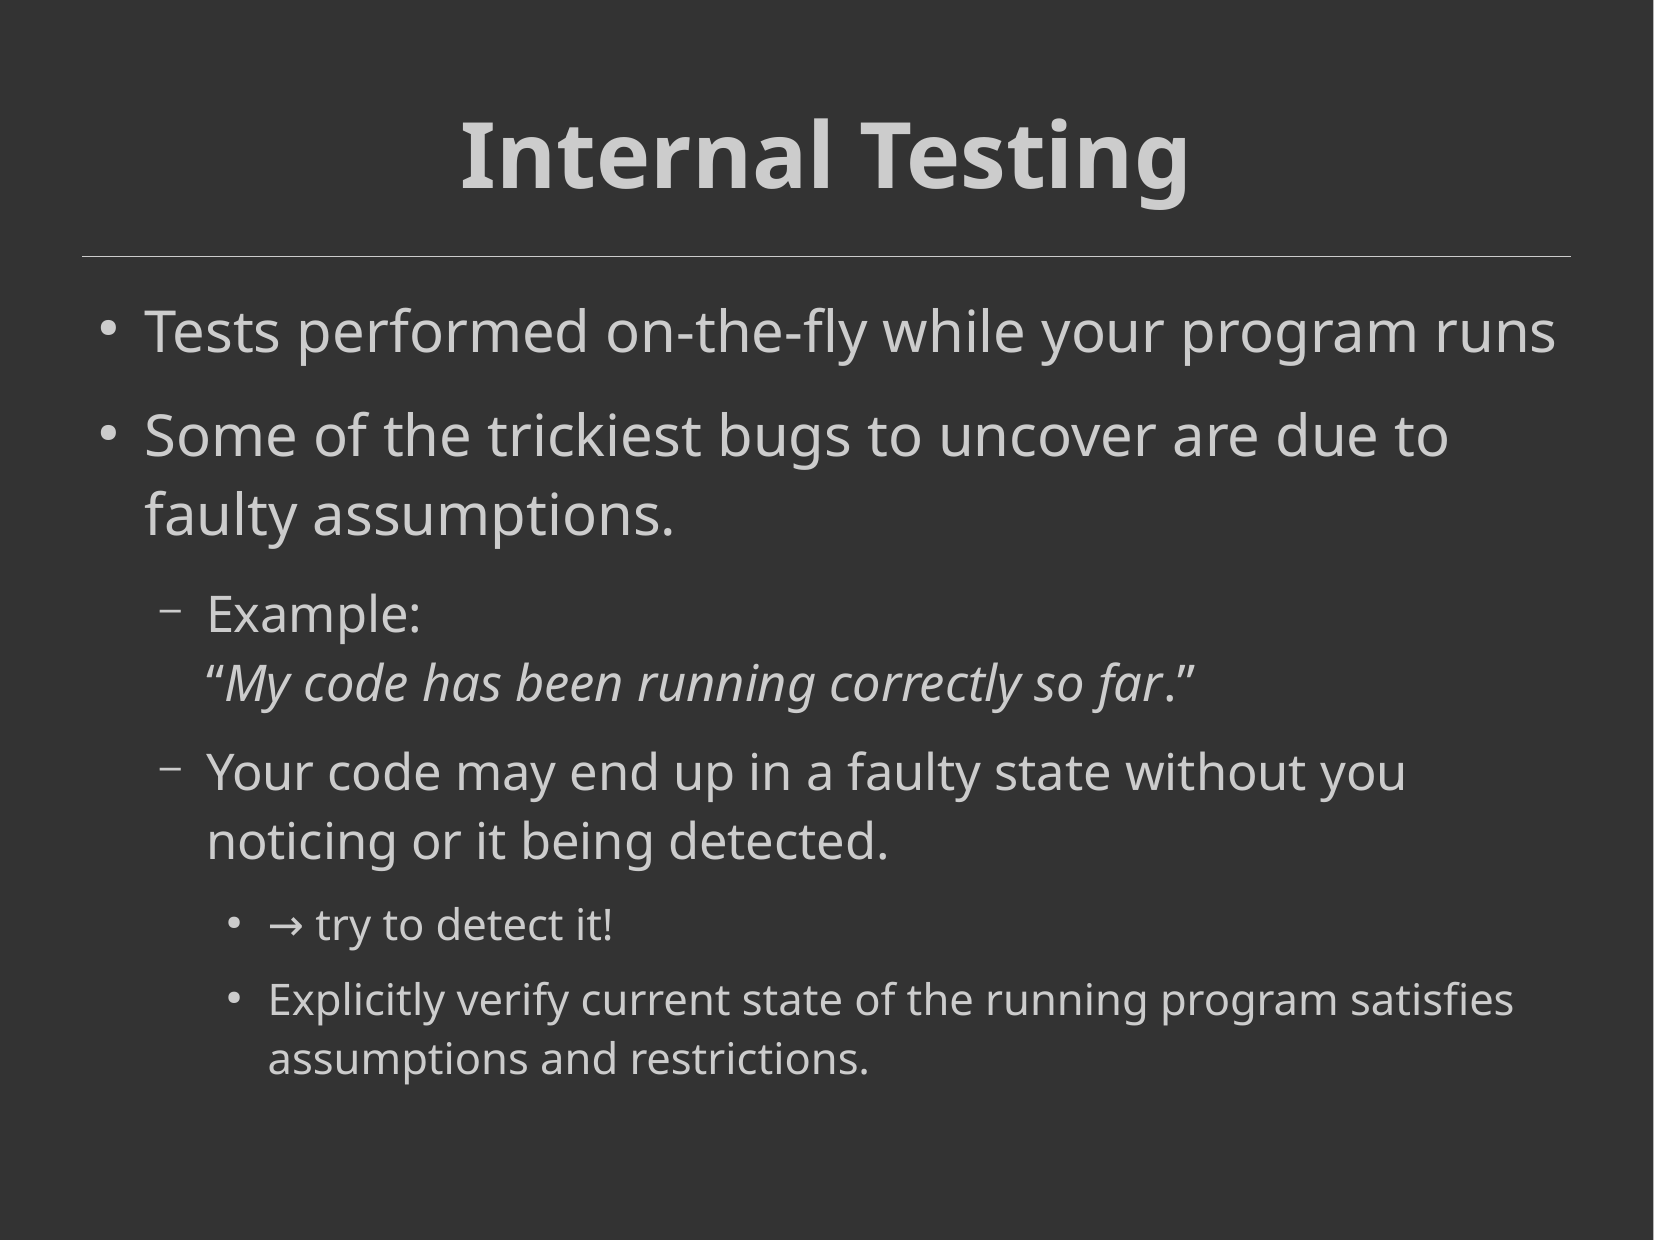

# Internal Testing
Tests performed on-the-fly while your program runs
Some of the trickiest bugs to uncover are due to faulty assumptions.
Example:
“My code has been running correctly so far.”
Your code may end up in a faulty state without you noticing or it being detected.
→ try to detect it!
Explicitly verify current state of the running program satisfies assumptions and restrictions.